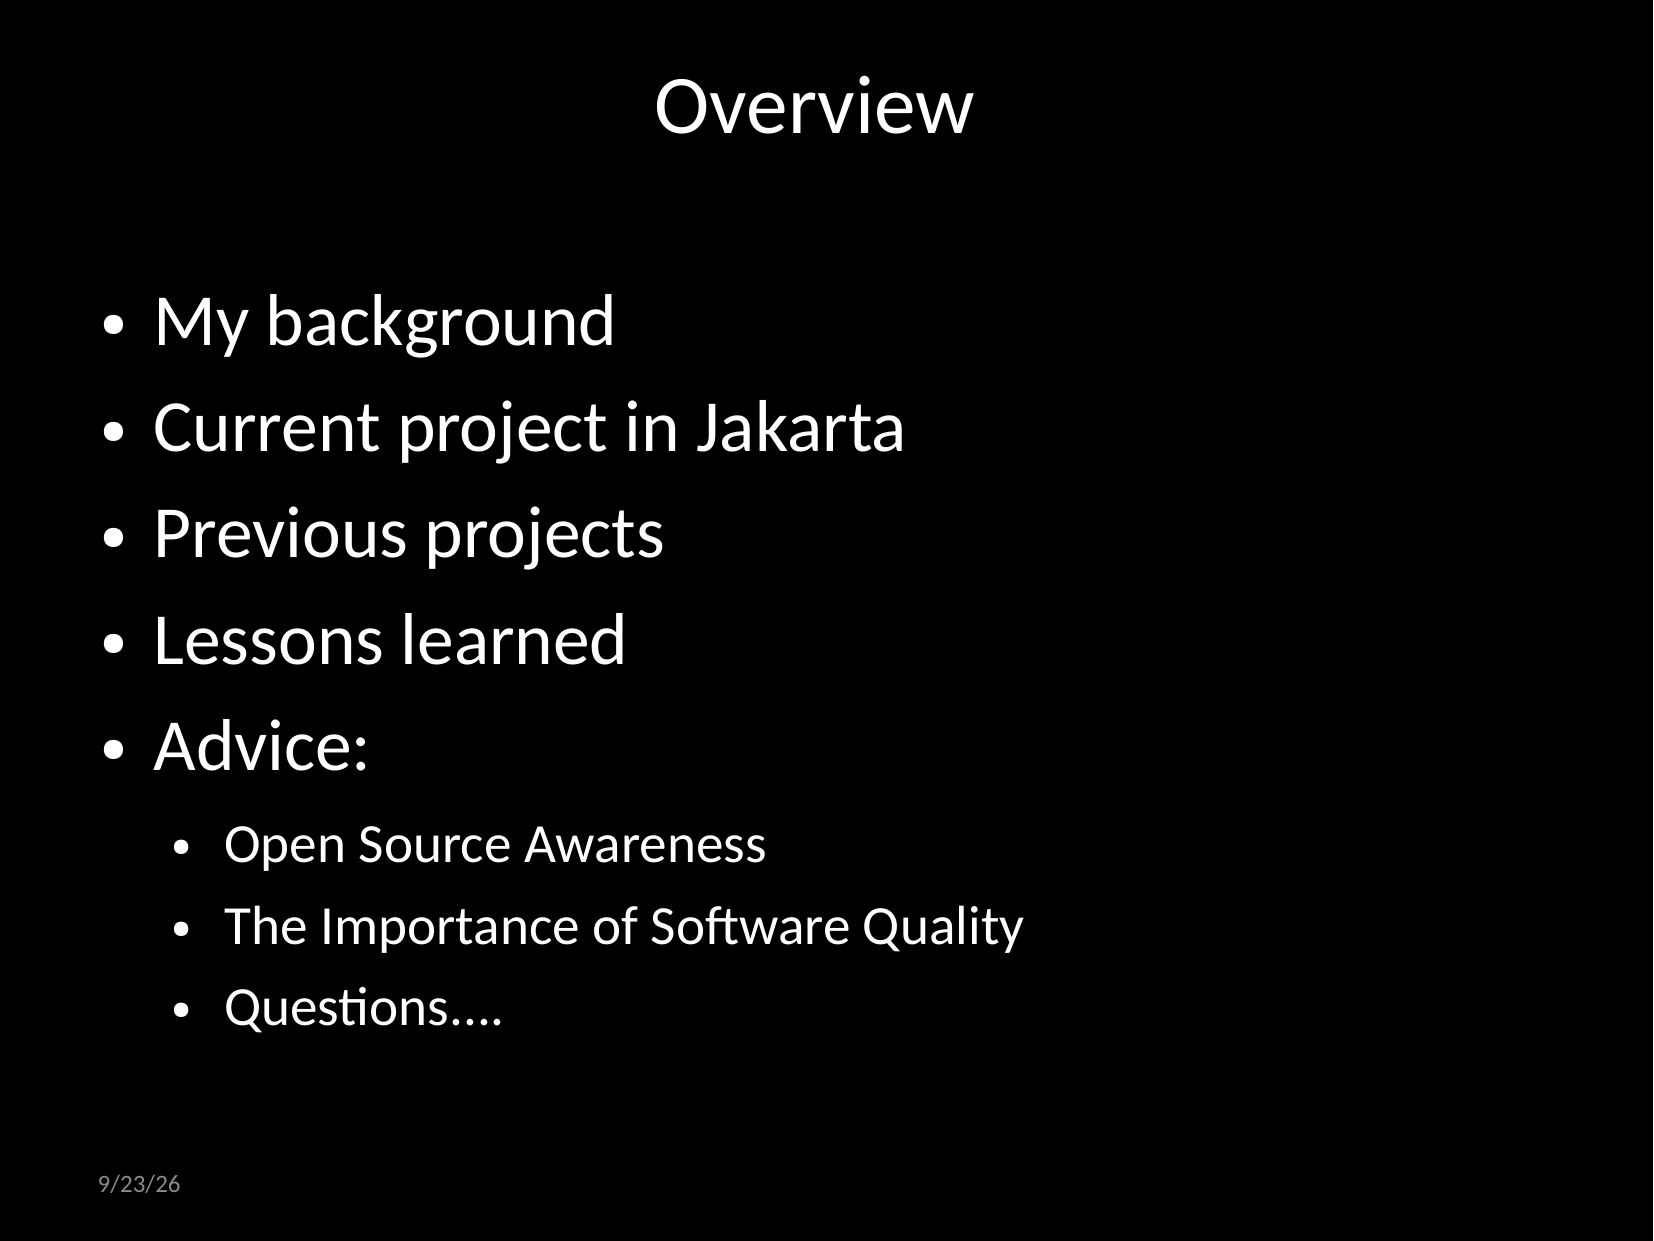

# Overview
My background
Current project in Jakarta
Previous projects
Lessons learned
Advice:
Open Source Awareness
The Importance of Software Quality
Questions....